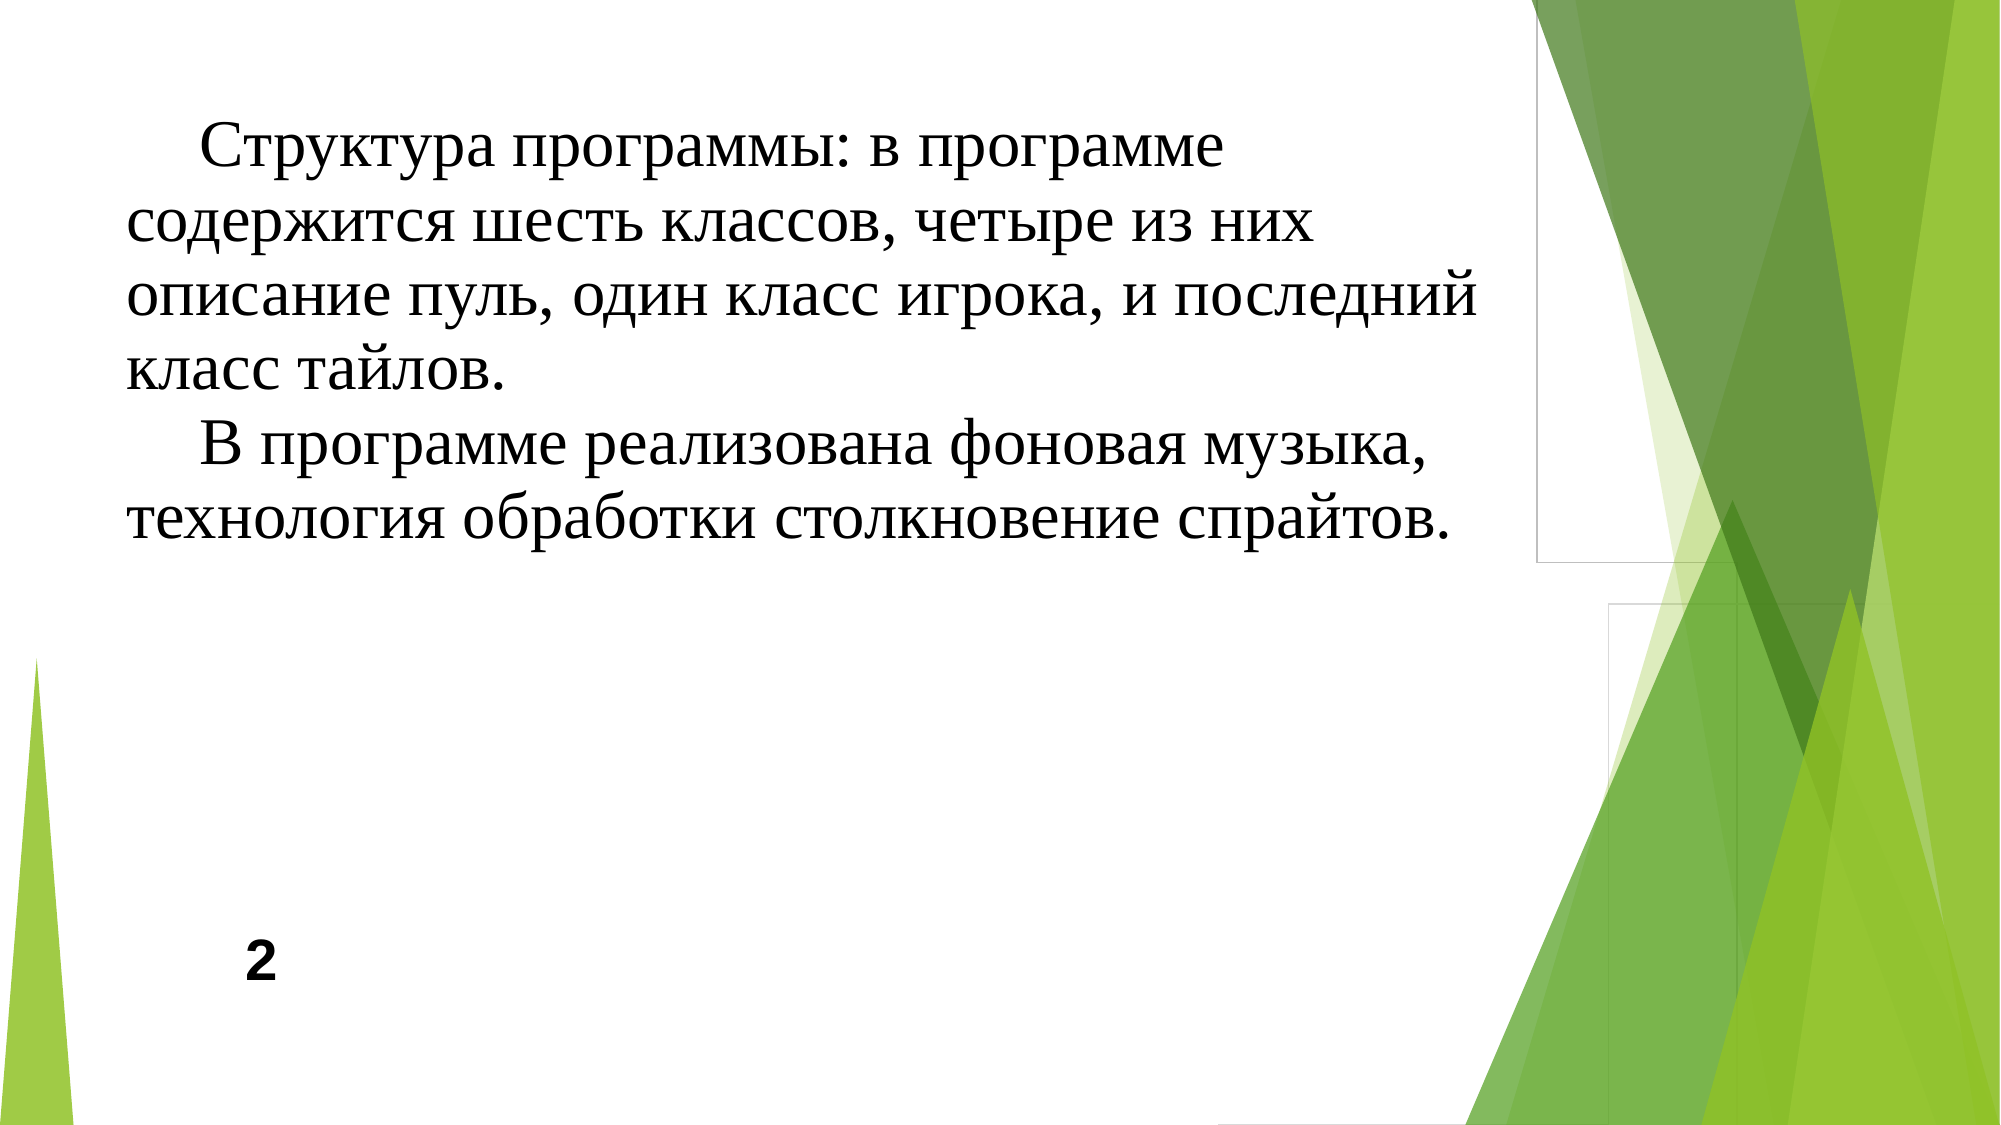

# Структура программы: в программе содержится шесть классов, четыре из них описание пуль, один класс игрока, и последний класс тайлов. В программе реализована фоновая музыка, технология обработки столкновение спрайтов.
2